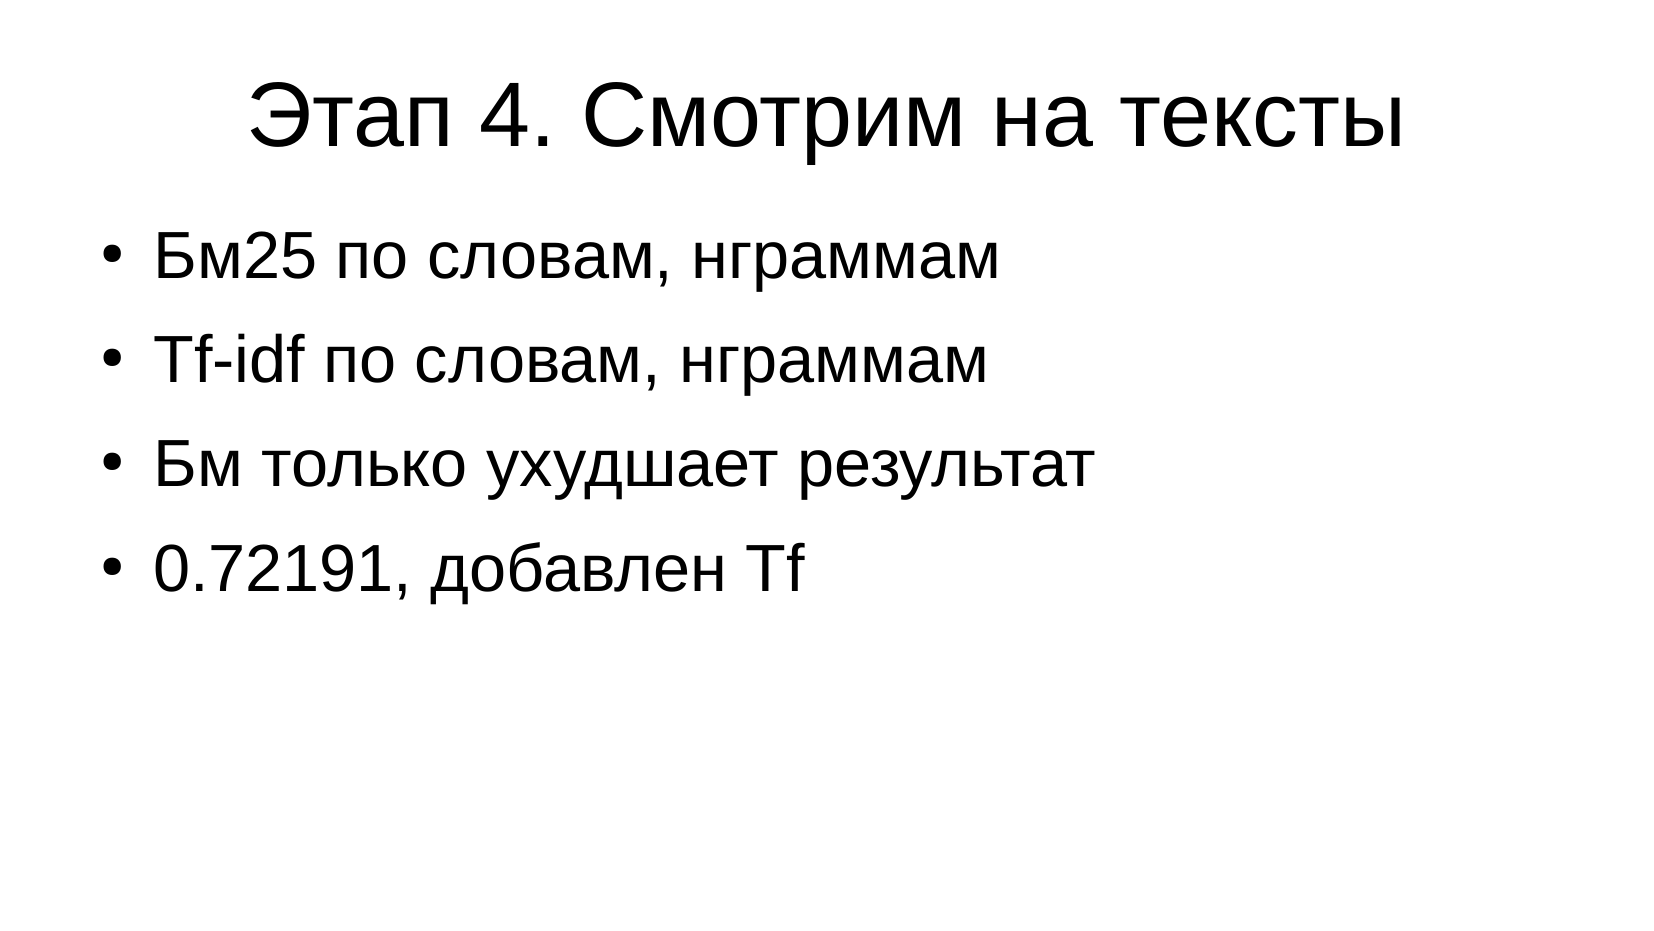

# Этап 4. Смотрим на тексты
Бм25 по словам, нграммам
Tf-idf по словам, нграммам
Бм только ухудшает результат
0.72191, добавлен Tf